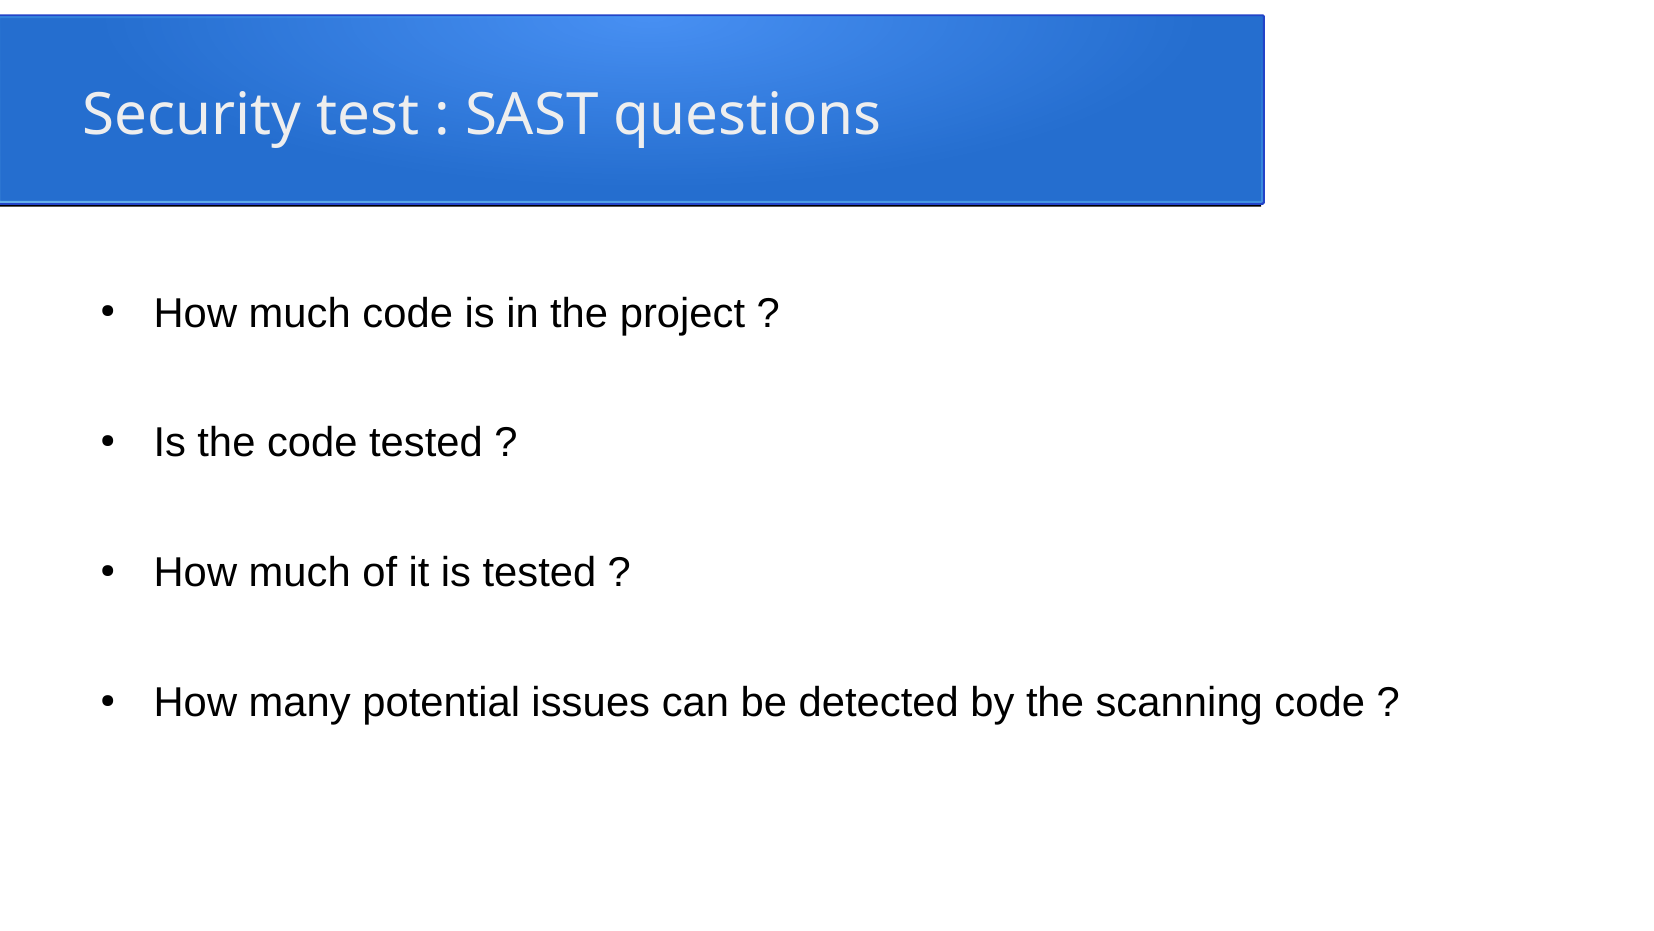

# Security test : SAST questions
How much code is in the project ?
Is the code tested ?
How much of it is tested ?
How many potential issues can be detected by the scanning code ?